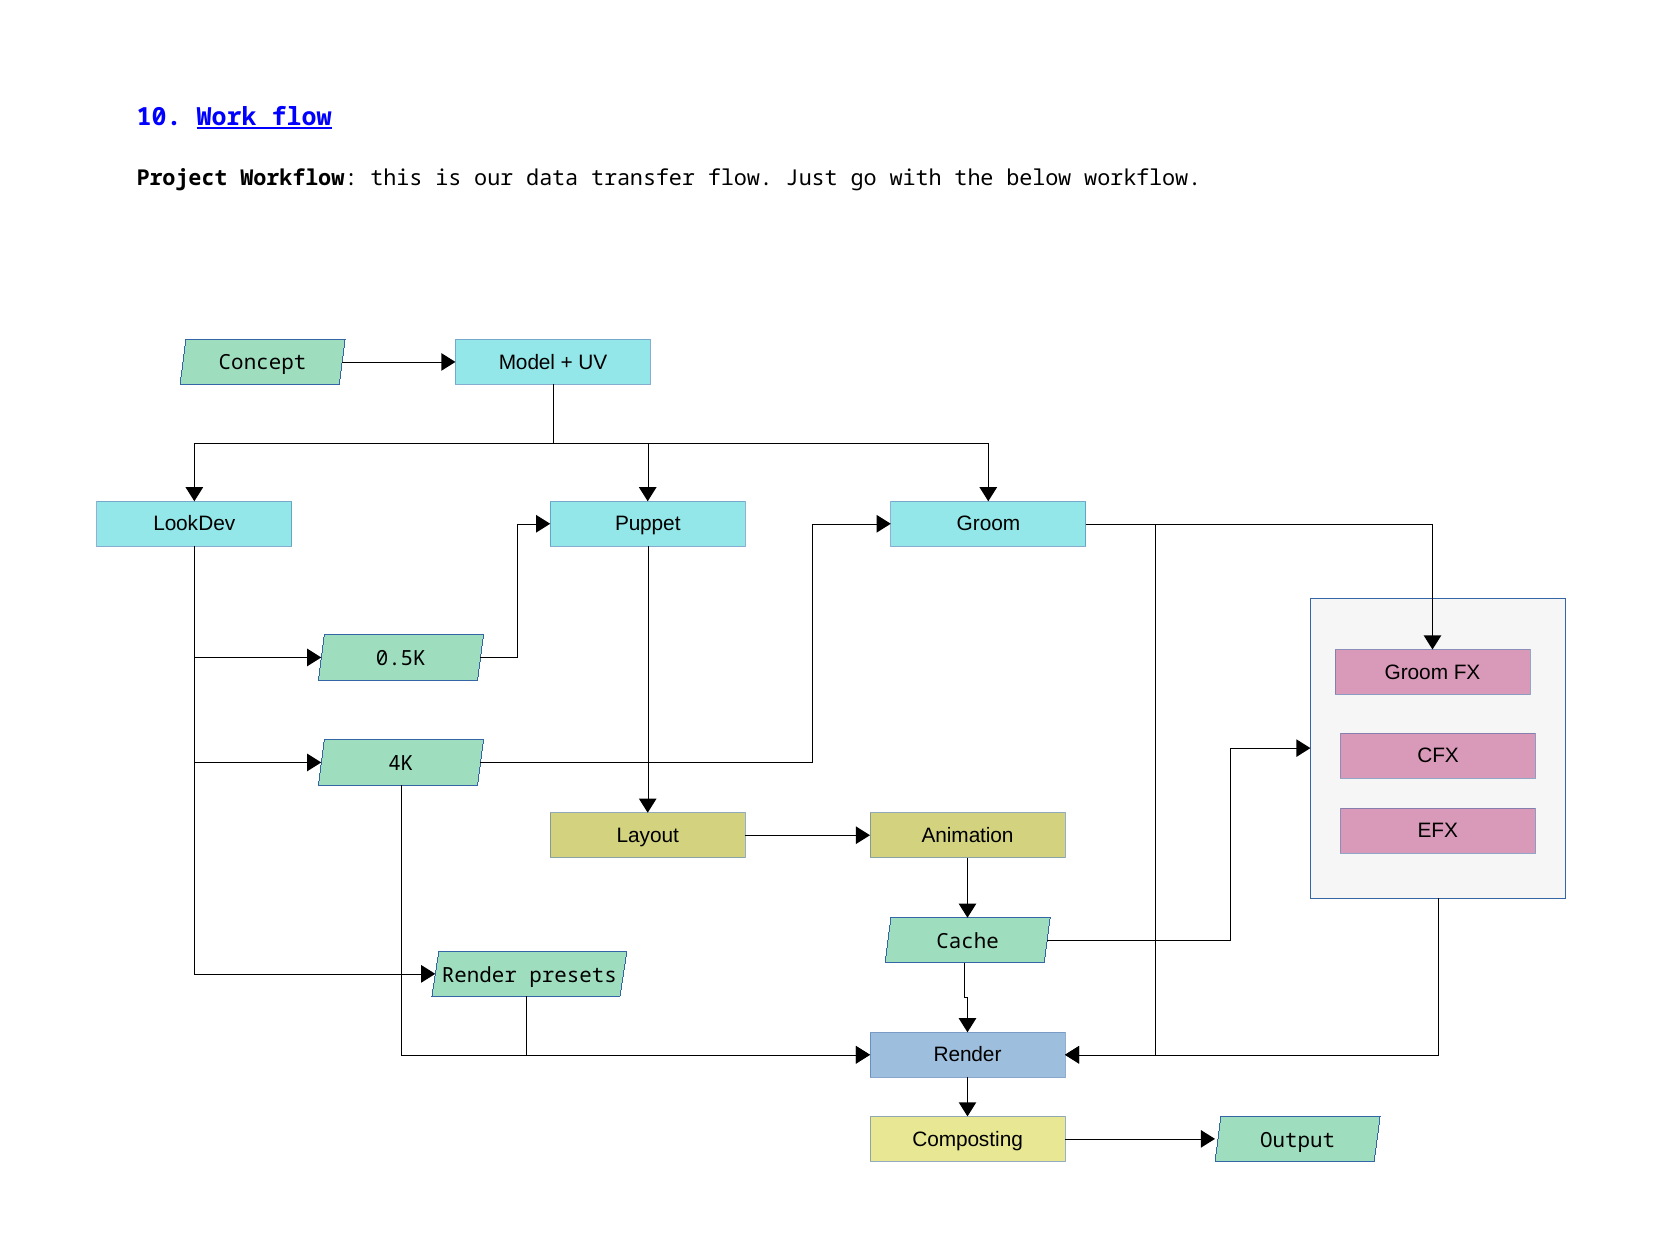

10. Work flow
Project Workflow: this is our data transfer flow. Just go with the below workflow.
Concept
Model + UV
LookDev
Puppet
Groom
0.5K
Groom FX
CFX
4K
EFX
Layout
Animation
Cache
Render presets
Render
Composting
Output